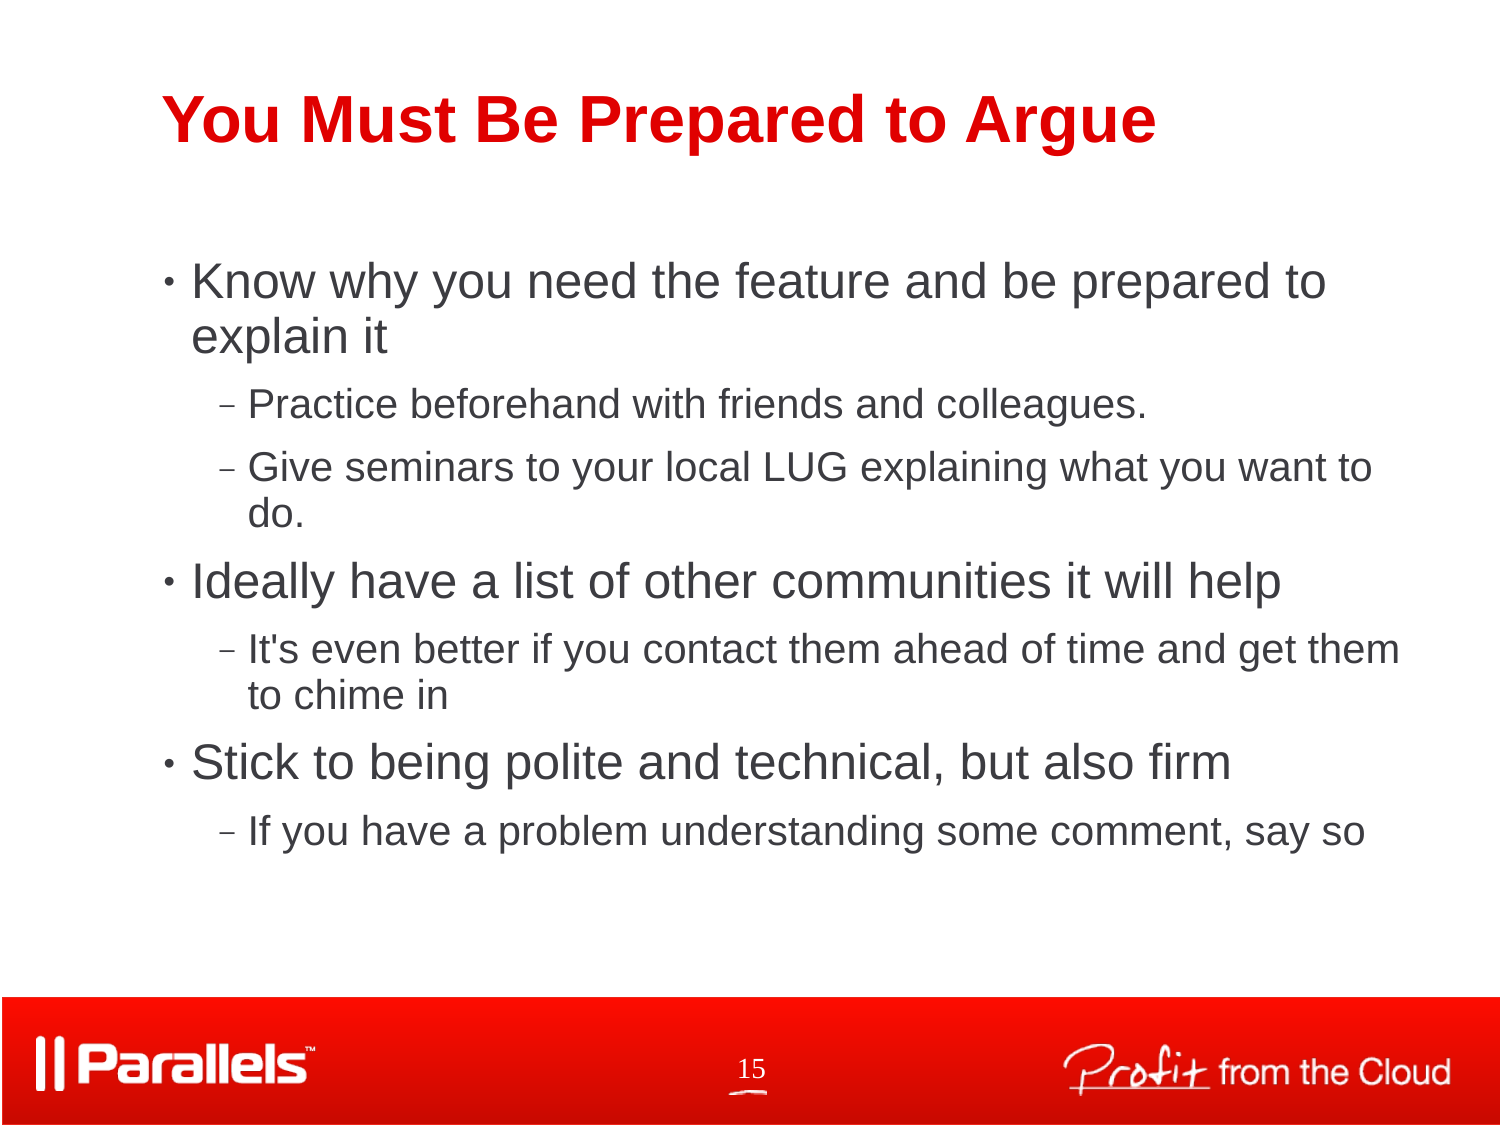

# You Must Be Prepared to Argue
Know why you need the feature and be prepared to explain it
Practice beforehand with friends and colleagues.
Give seminars to your local LUG explaining what you want to do.
Ideally have a list of other communities it will help
It's even better if you contact them ahead of time and get them to chime in
Stick to being polite and technical, but also firm
If you have a problem understanding some comment, say so